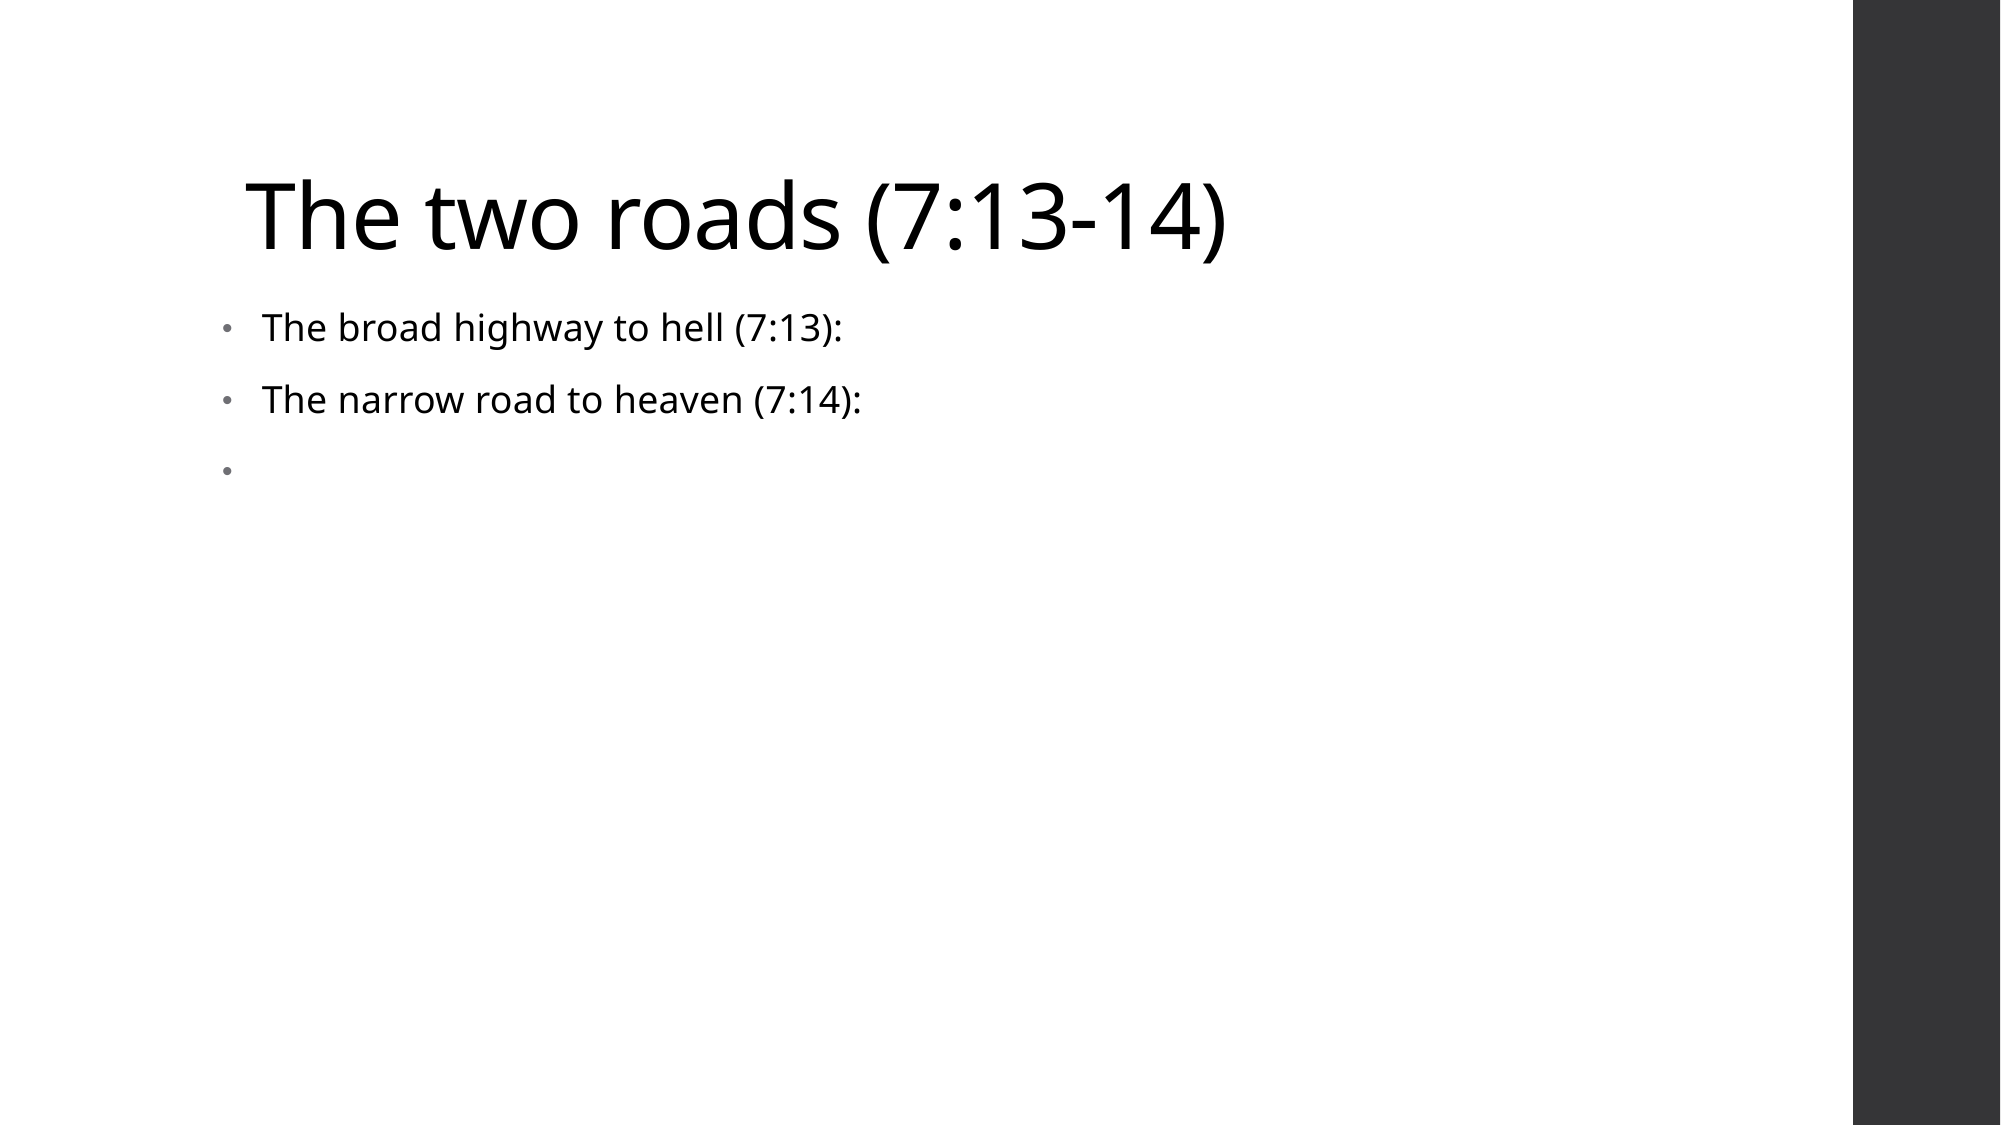

# The two roads (7:13-14)
 The broad highway to hell (7:13):
 The narrow road to heaven (7:14):